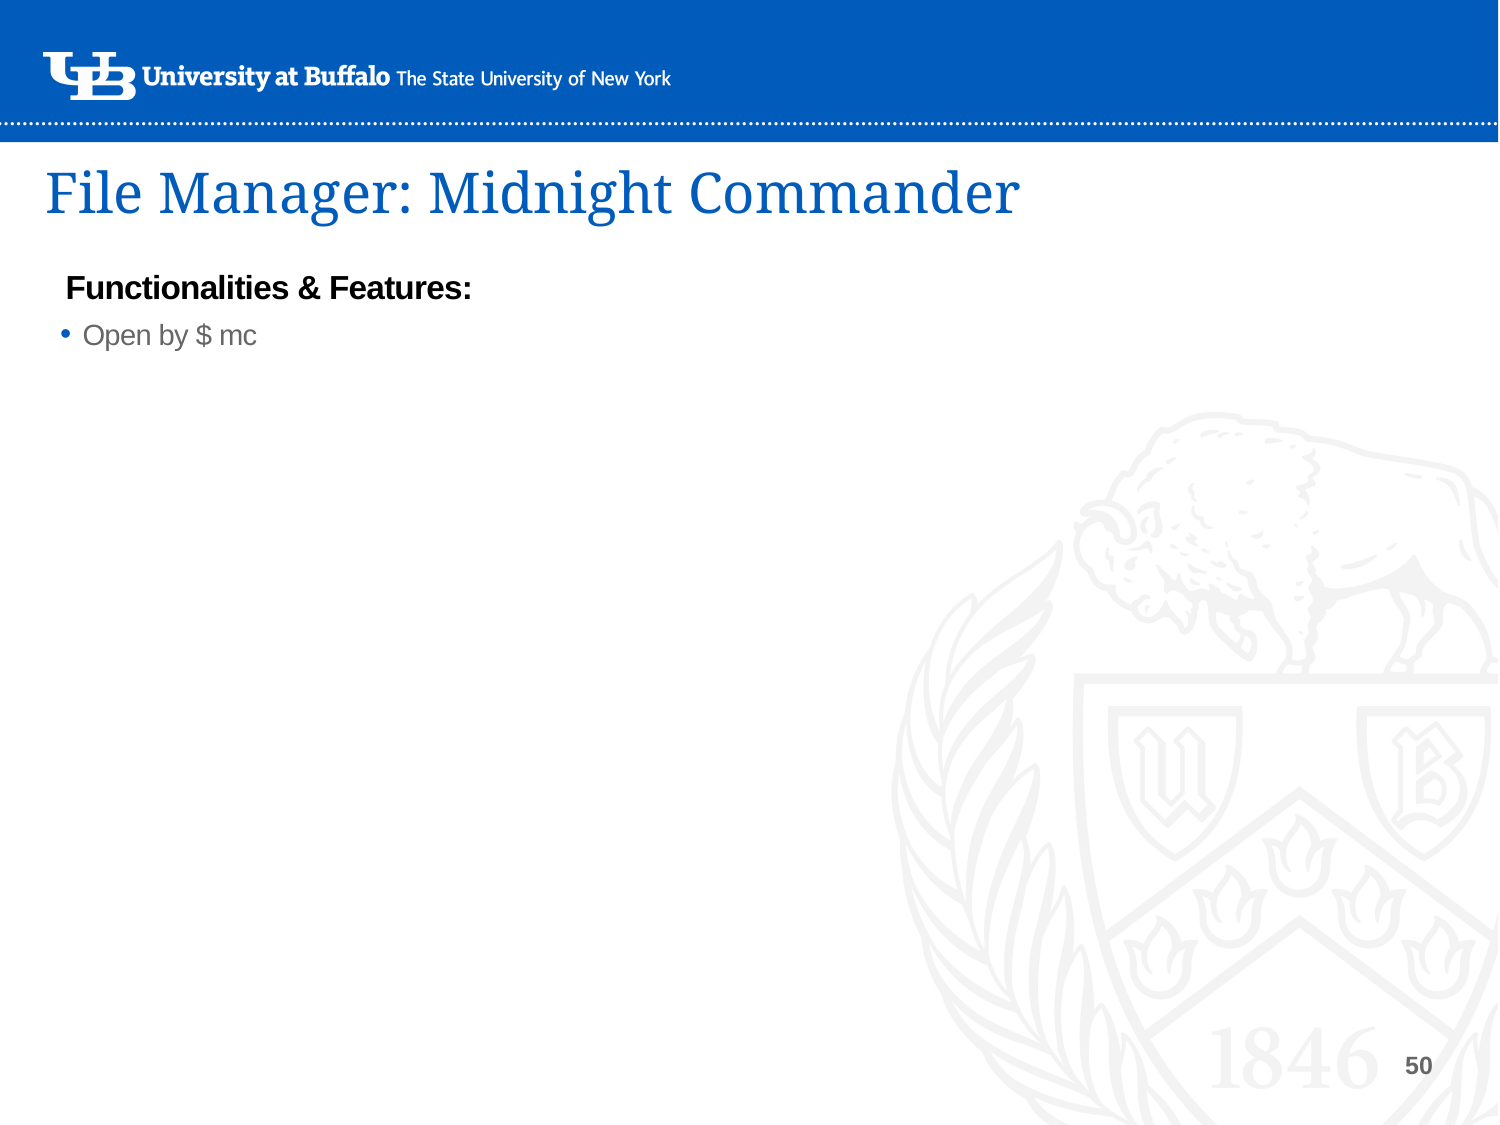

# File Manager: Midnight Commander
Functionalities & Features:
Open by $ mc